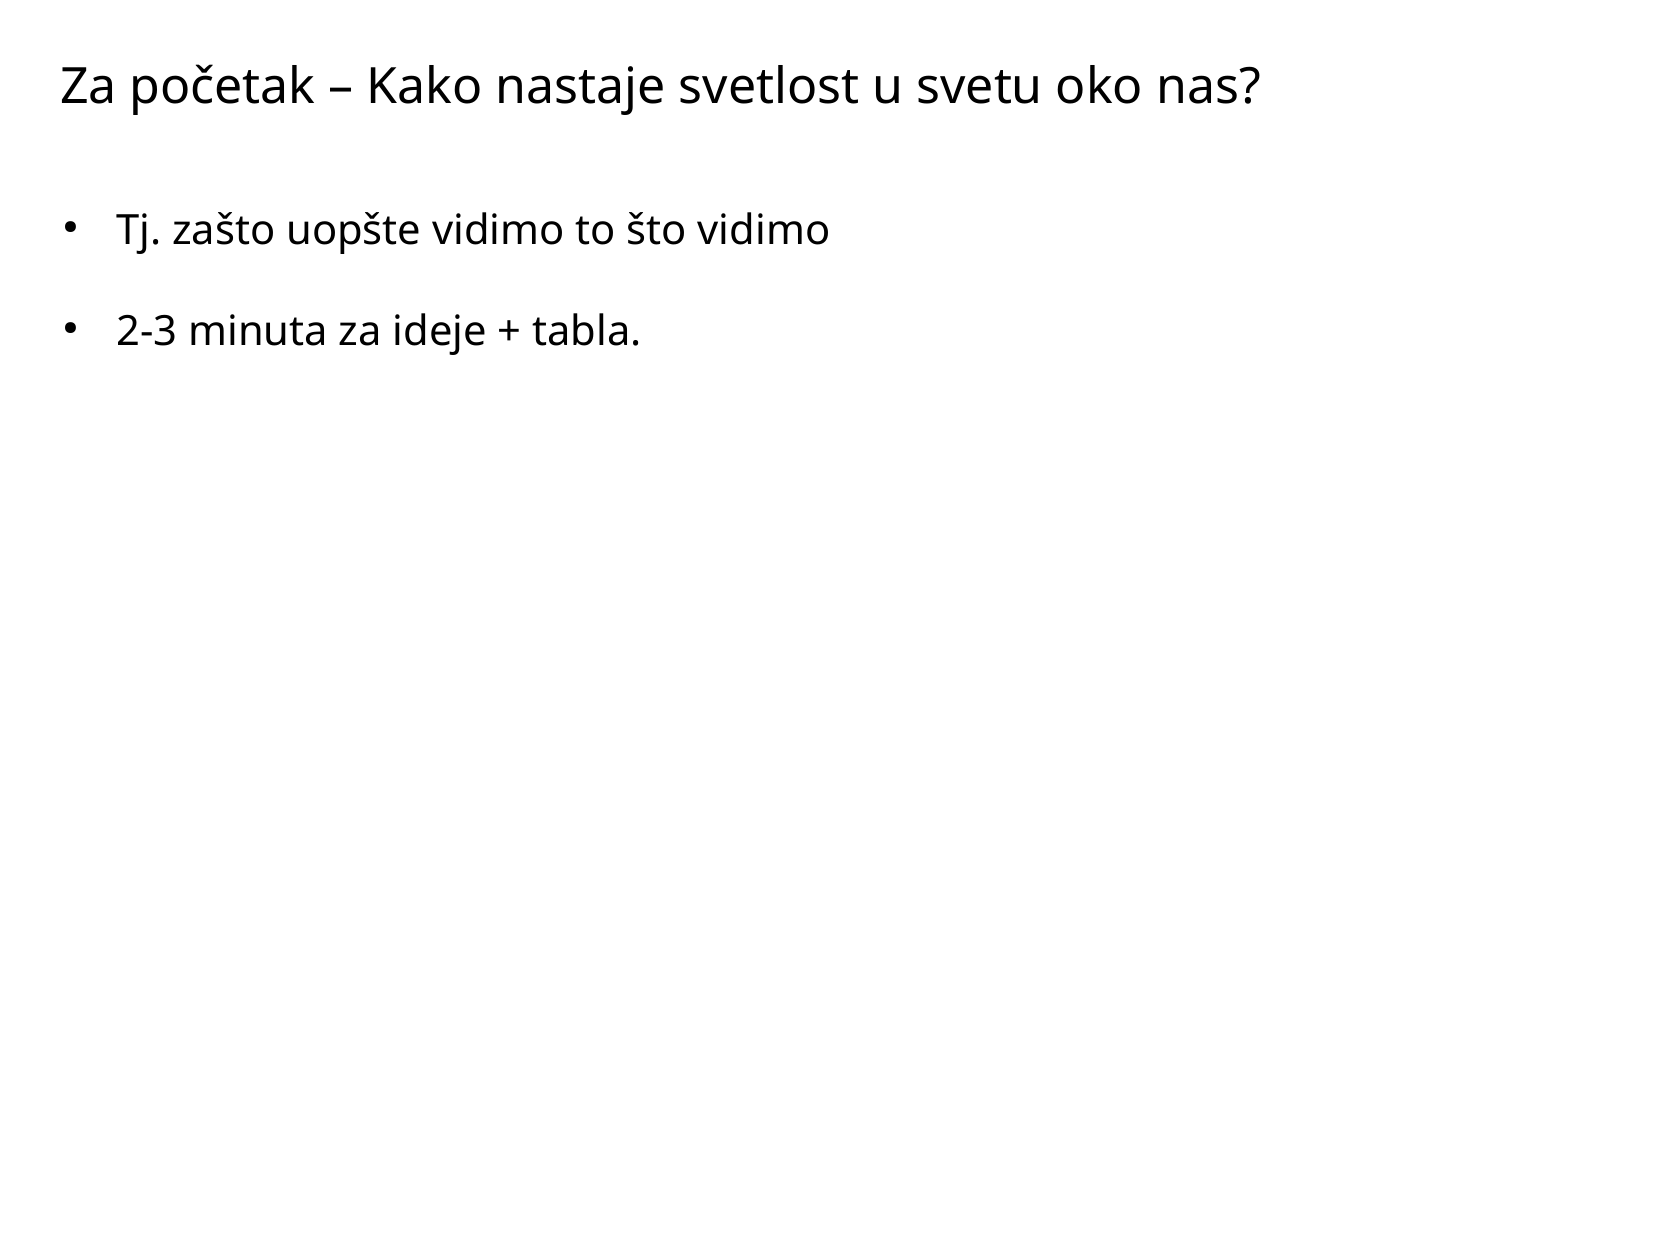

# Za početak – Kako nastaje svetlost u svetu oko nas?
Tj. zašto uopšte vidimo to što vidimo
2-3 minuta za ideje + tabla.